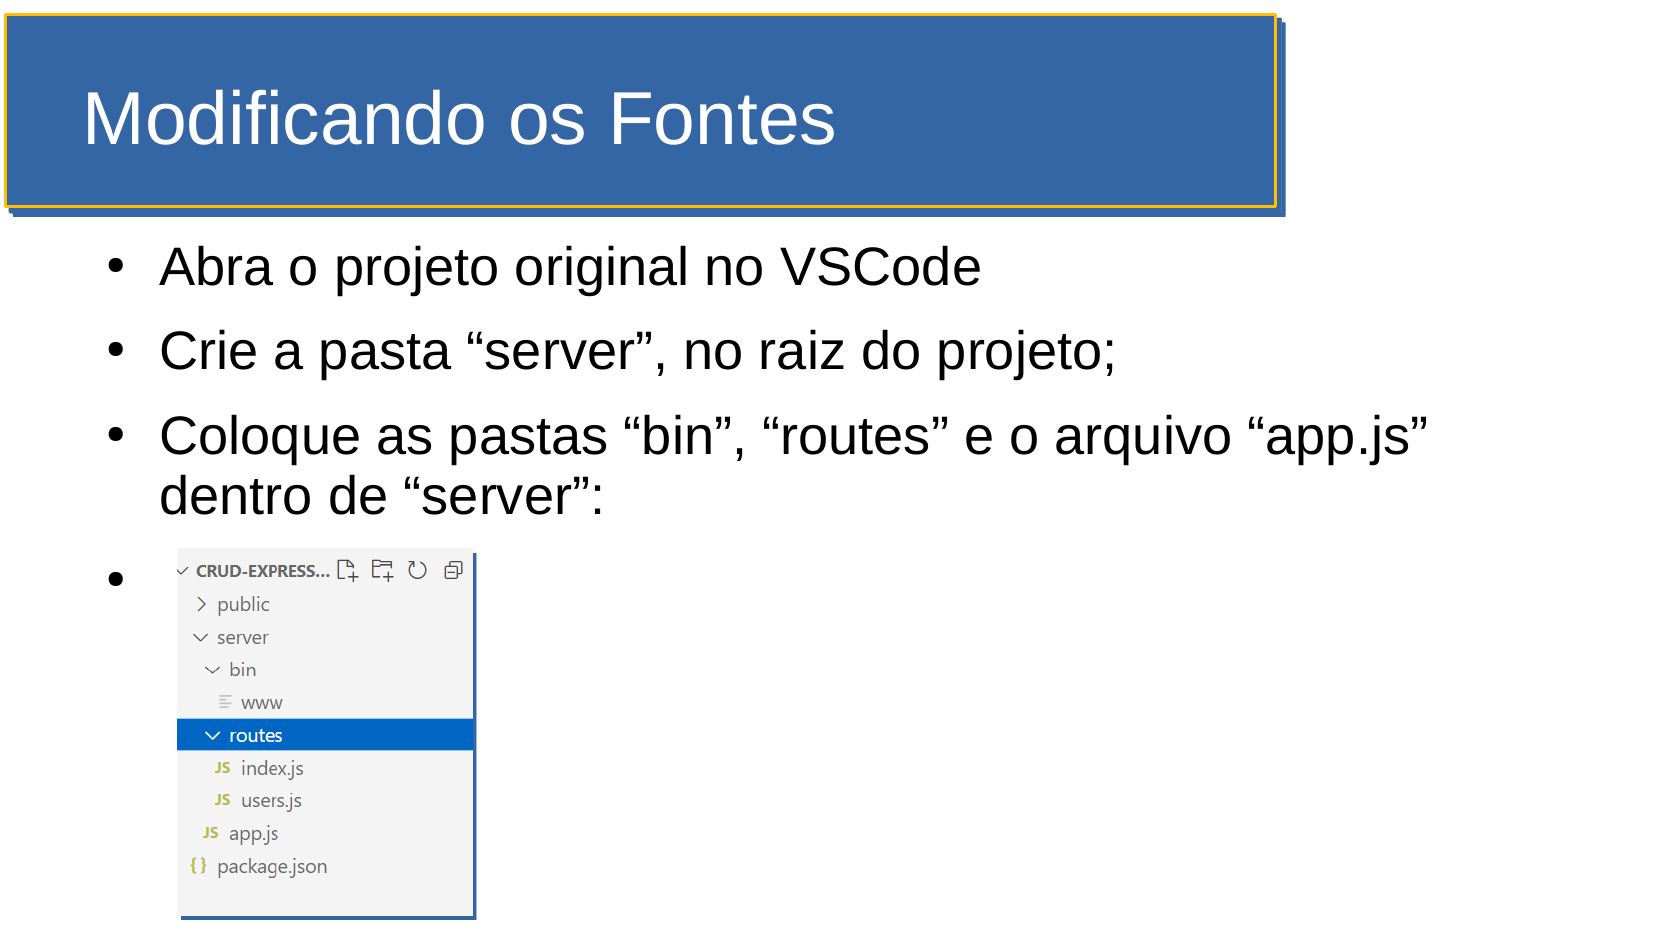

# Modificando os Fontes
Abra o projeto original no VSCode
Crie a pasta “server”, no raiz do projeto;
Coloque as pastas “bin”, “routes” e o arquivo “app.js” dentro de “server”: